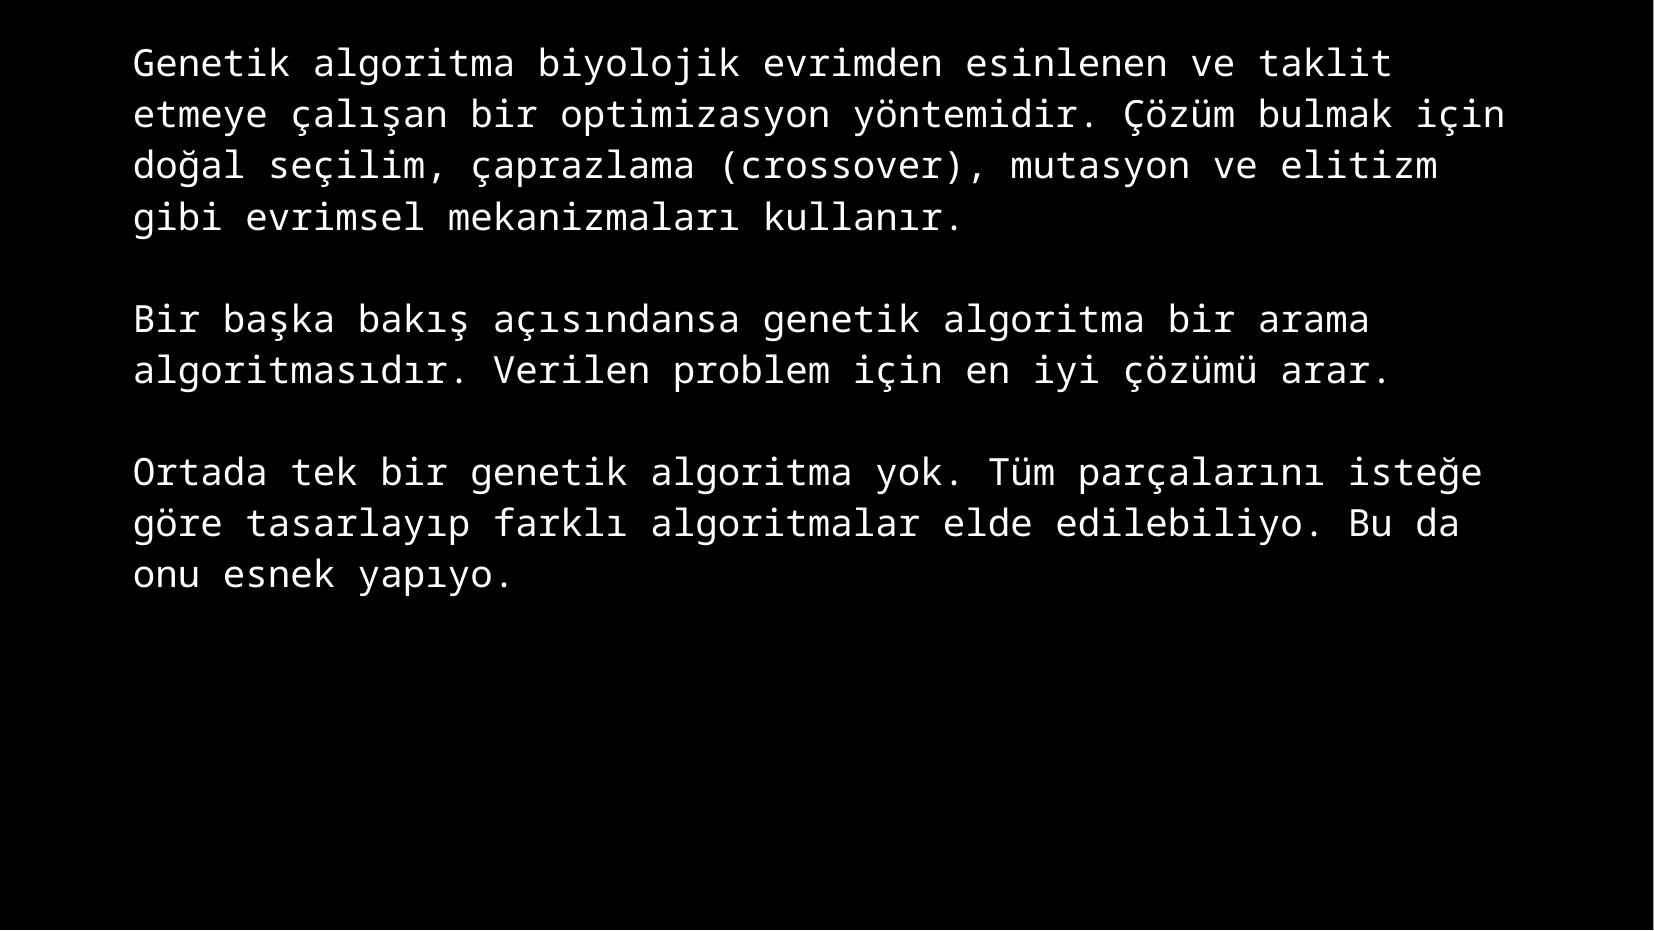

Genetik algoritma biyolojik evrimden esinlenen ve taklit etmeye çalışan bir optimizasyon yöntemidir. Çözüm bulmak için doğal seçilim, çaprazlama (crossover), mutasyon ve elitizm gibi evrimsel mekanizmaları kullanır.
Bir başka bakış açısındansa genetik algoritma bir arama algoritmasıdır. Verilen problem için en iyi çözümü arar.
Ortada tek bir genetik algoritma yok. Tüm parçalarını isteğe göre tasarlayıp farklı algoritmalar elde edilebiliyo. Bu da onu esnek yapıyo.